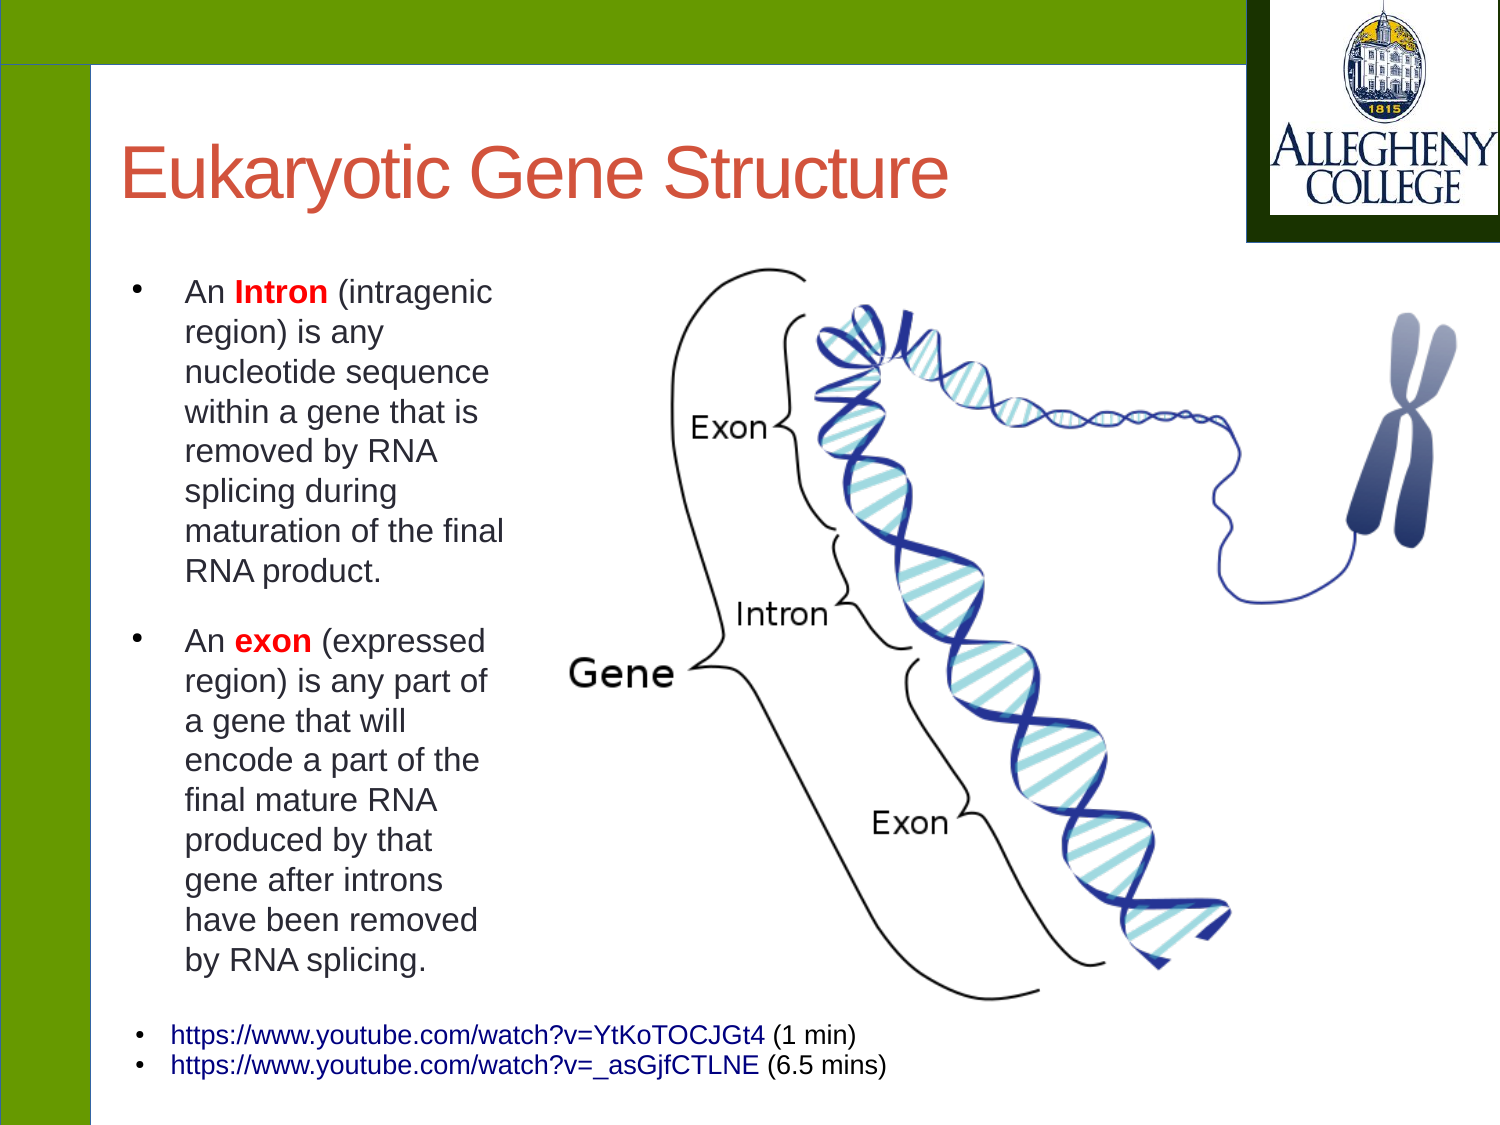

Eukaryotic Gene Structure
# An Intron (intragenic region) is any nucleotide sequence within a gene that is removed by RNA splicing during maturation of the final RNA product.
An exon (expressed region) is any part of a gene that will encode a part of the final mature RNA produced by that gene after introns have been removed by RNA splicing.
https://www.youtube.com/watch?v=YtKoTOCJGt4 (1 min)
https://www.youtube.com/watch?v=_asGjfCTLNE (6.5 mins)